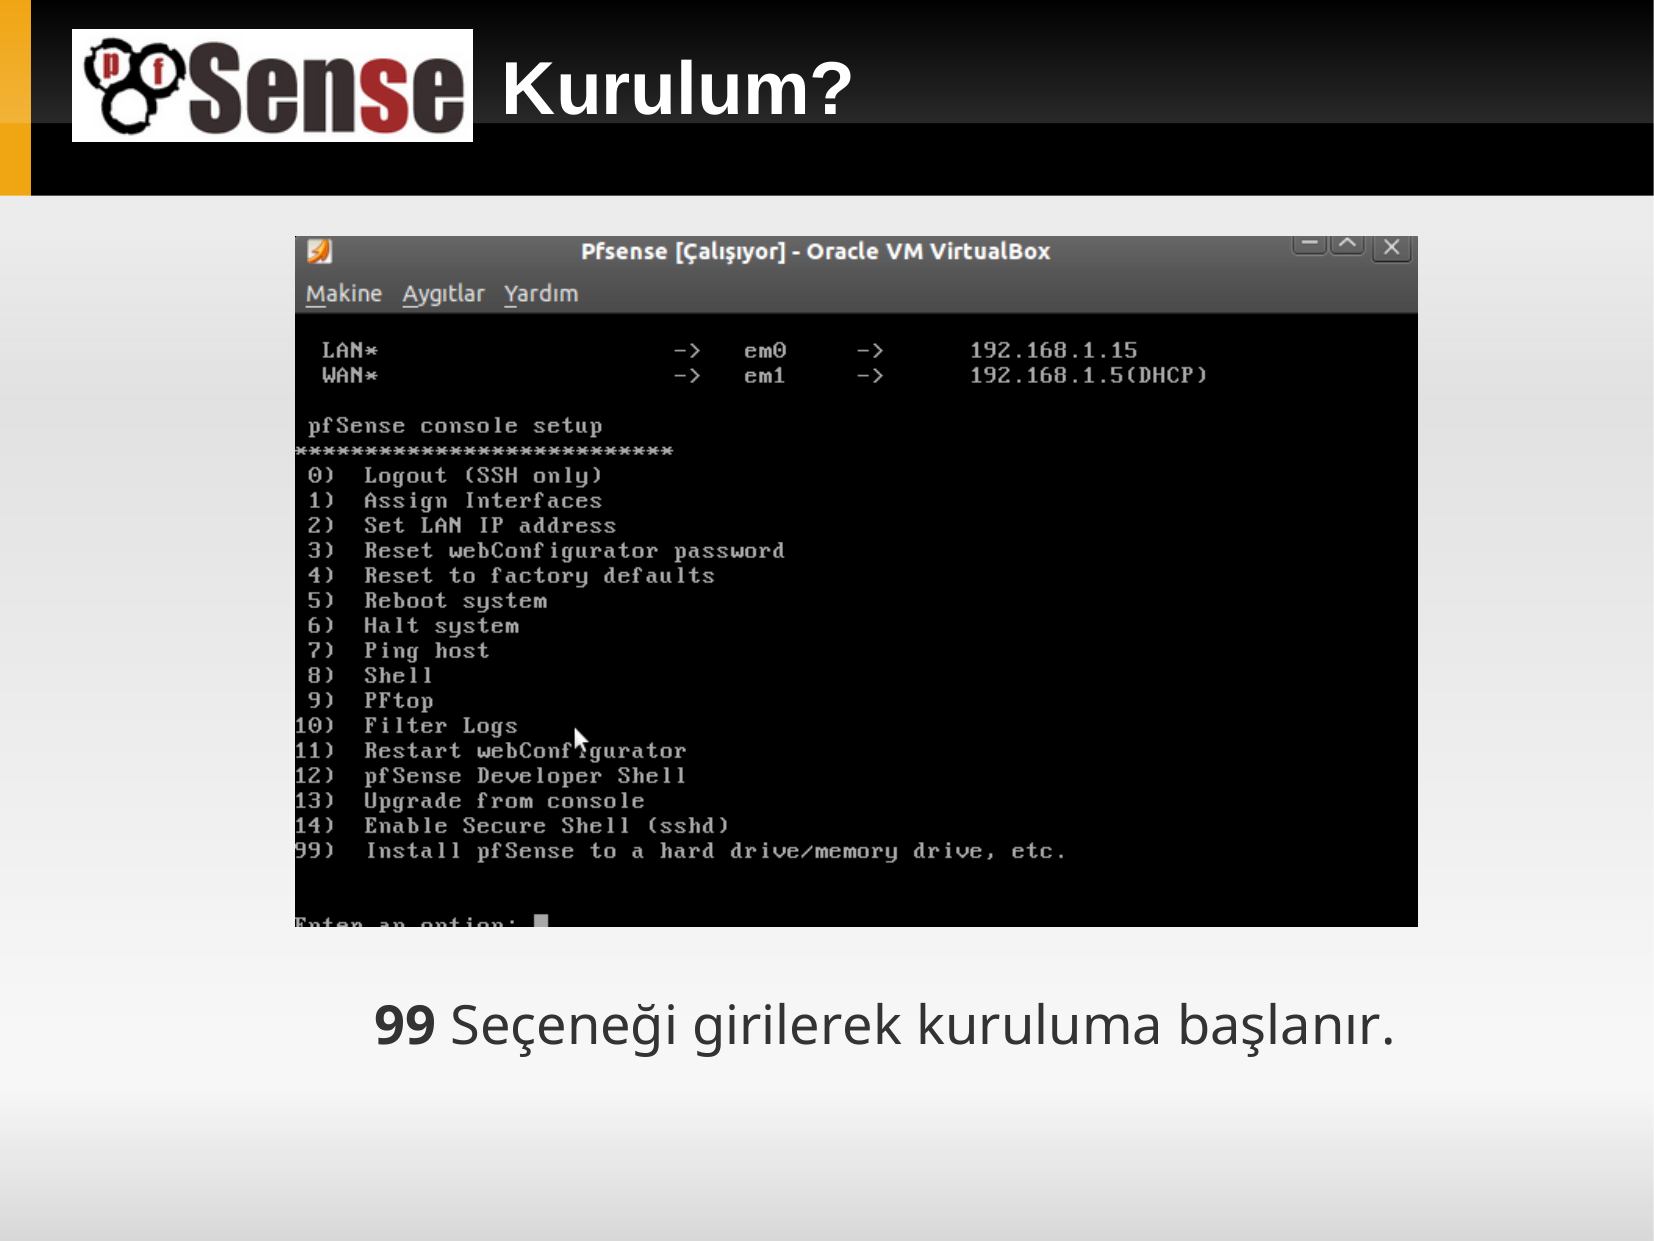

# Kurulum?
99 Seçeneği girilerek kuruluma başlanır.